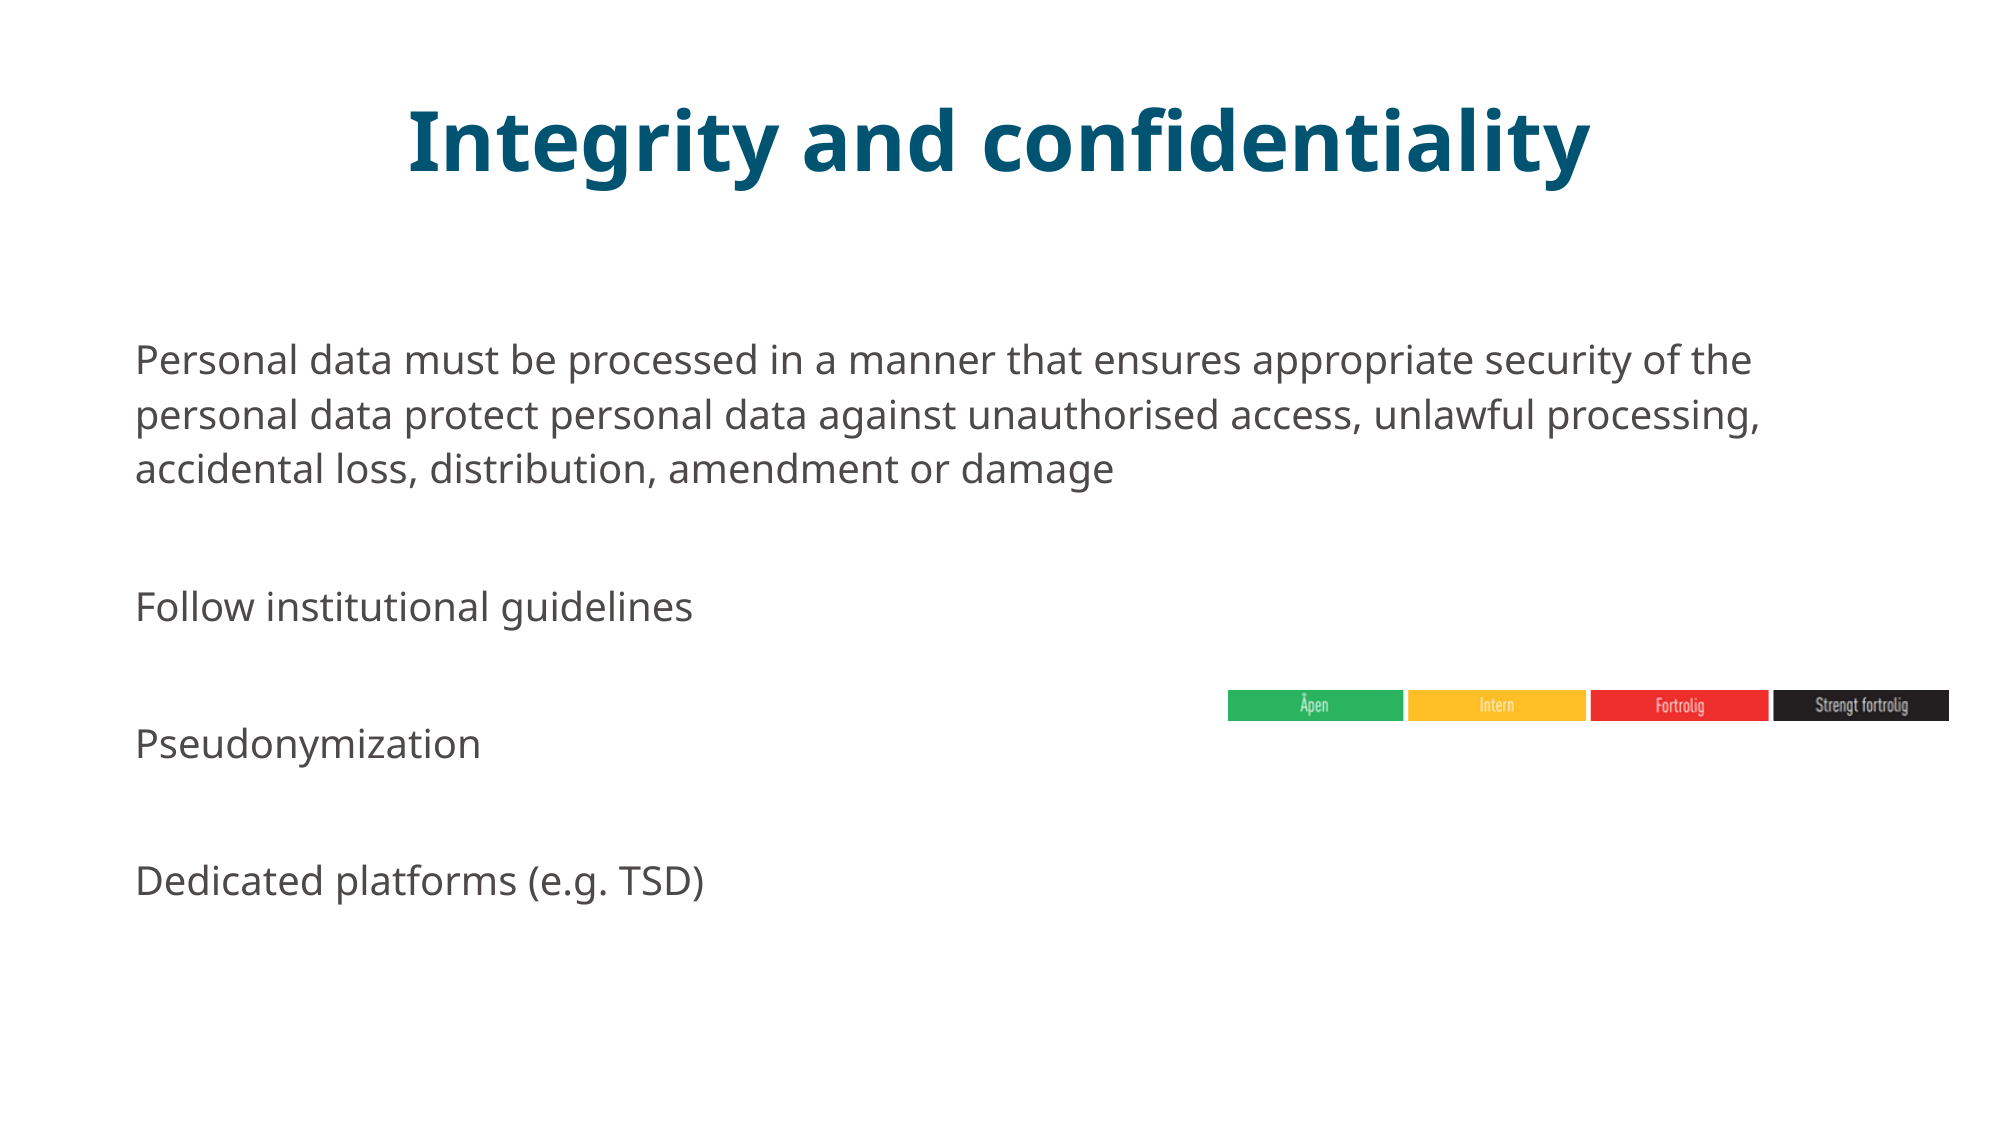

# Integrity and confidentiality
Personal data must be processed in a manner that ensures appropriate security of the personal data protect personal data against unauthorised access, unlawful processing, accidental loss, distribution, amendment or damage
Follow institutional guidelines
Pseudonymization
Dedicated platforms (e.g. TSD)